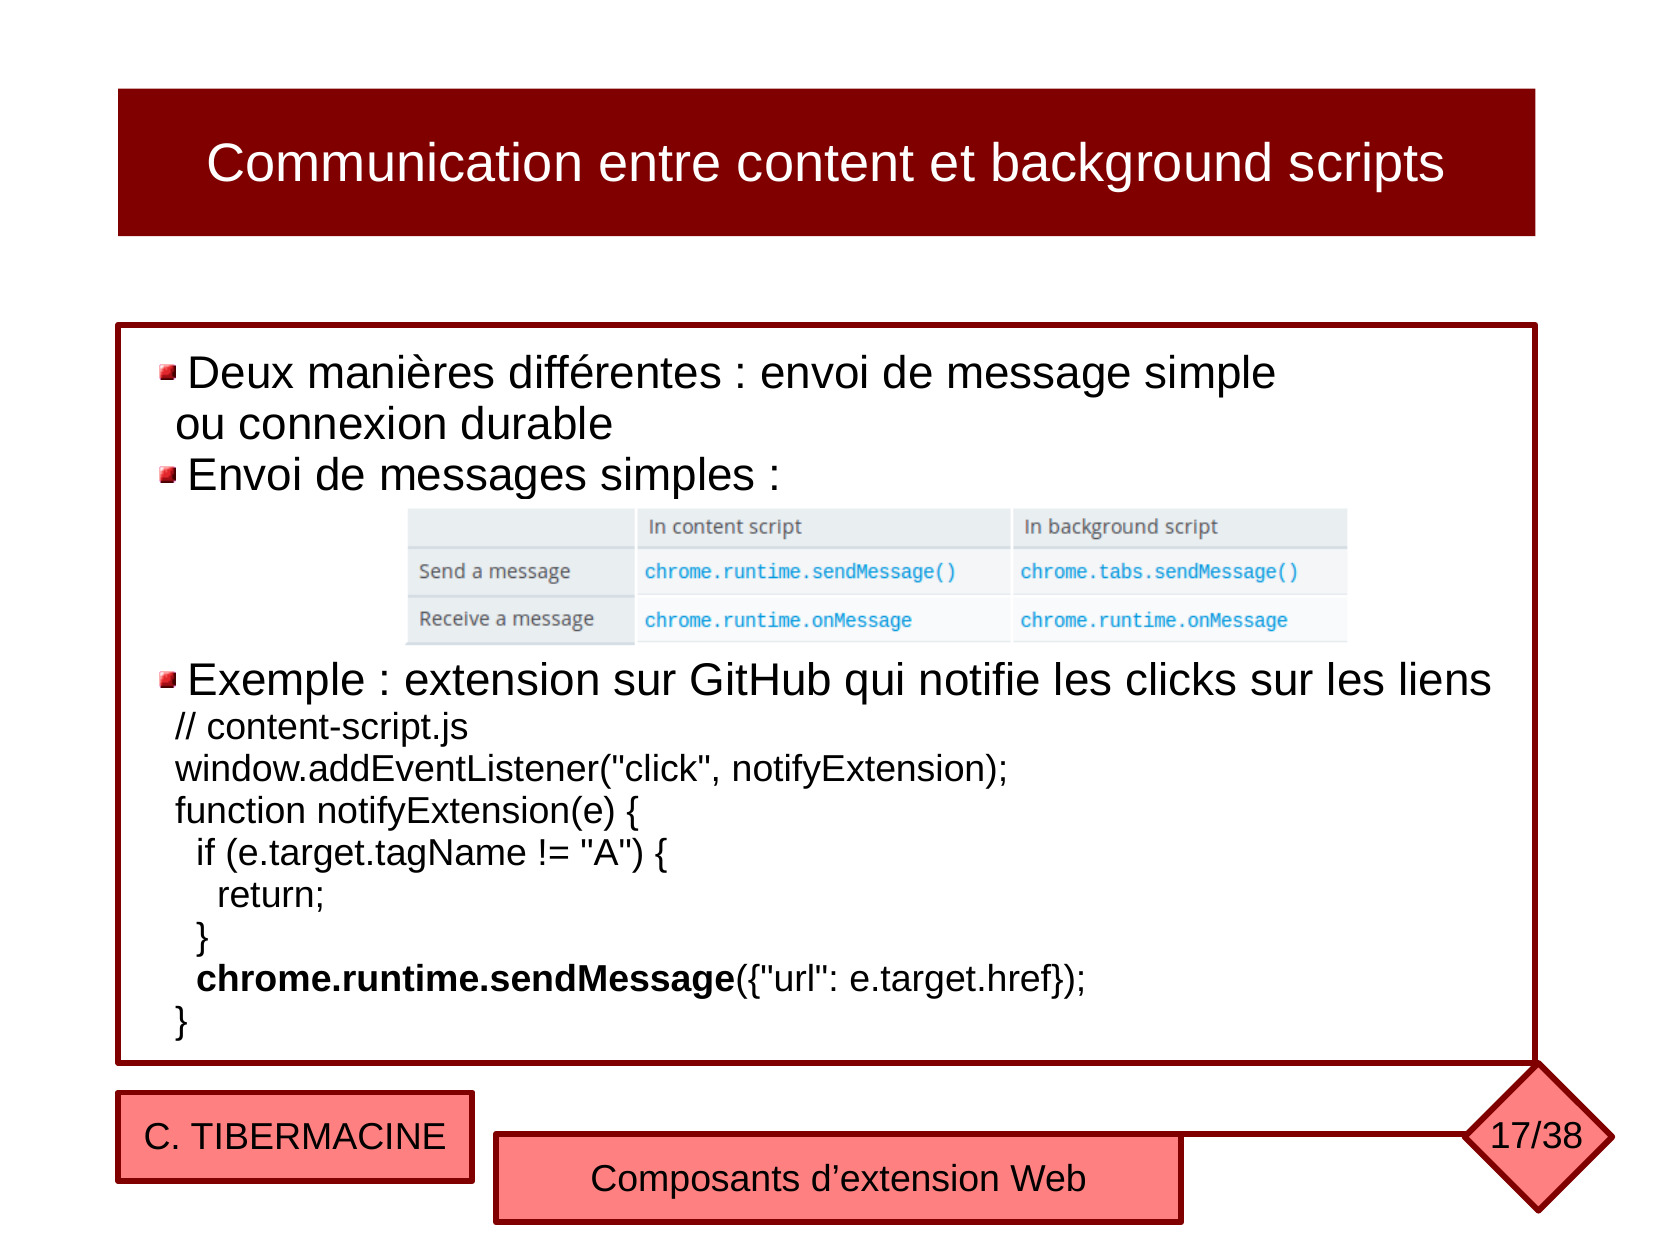

Communication entre content et background scripts
 Deux manières différentes : envoi de message simple
ou connexion durable
 Envoi de messages simples :
 Exemple : extension sur GitHub qui notifie les clicks sur les liens
// content-script.js
window.addEventListener("click", notifyExtension);
function notifyExtension(e) {
 if (e.target.tagName != "A") {
 return;
 }
 chrome.runtime.sendMessage({"url": e.target.href});
}
C. TIBERMACINE
Composants d’extension Web